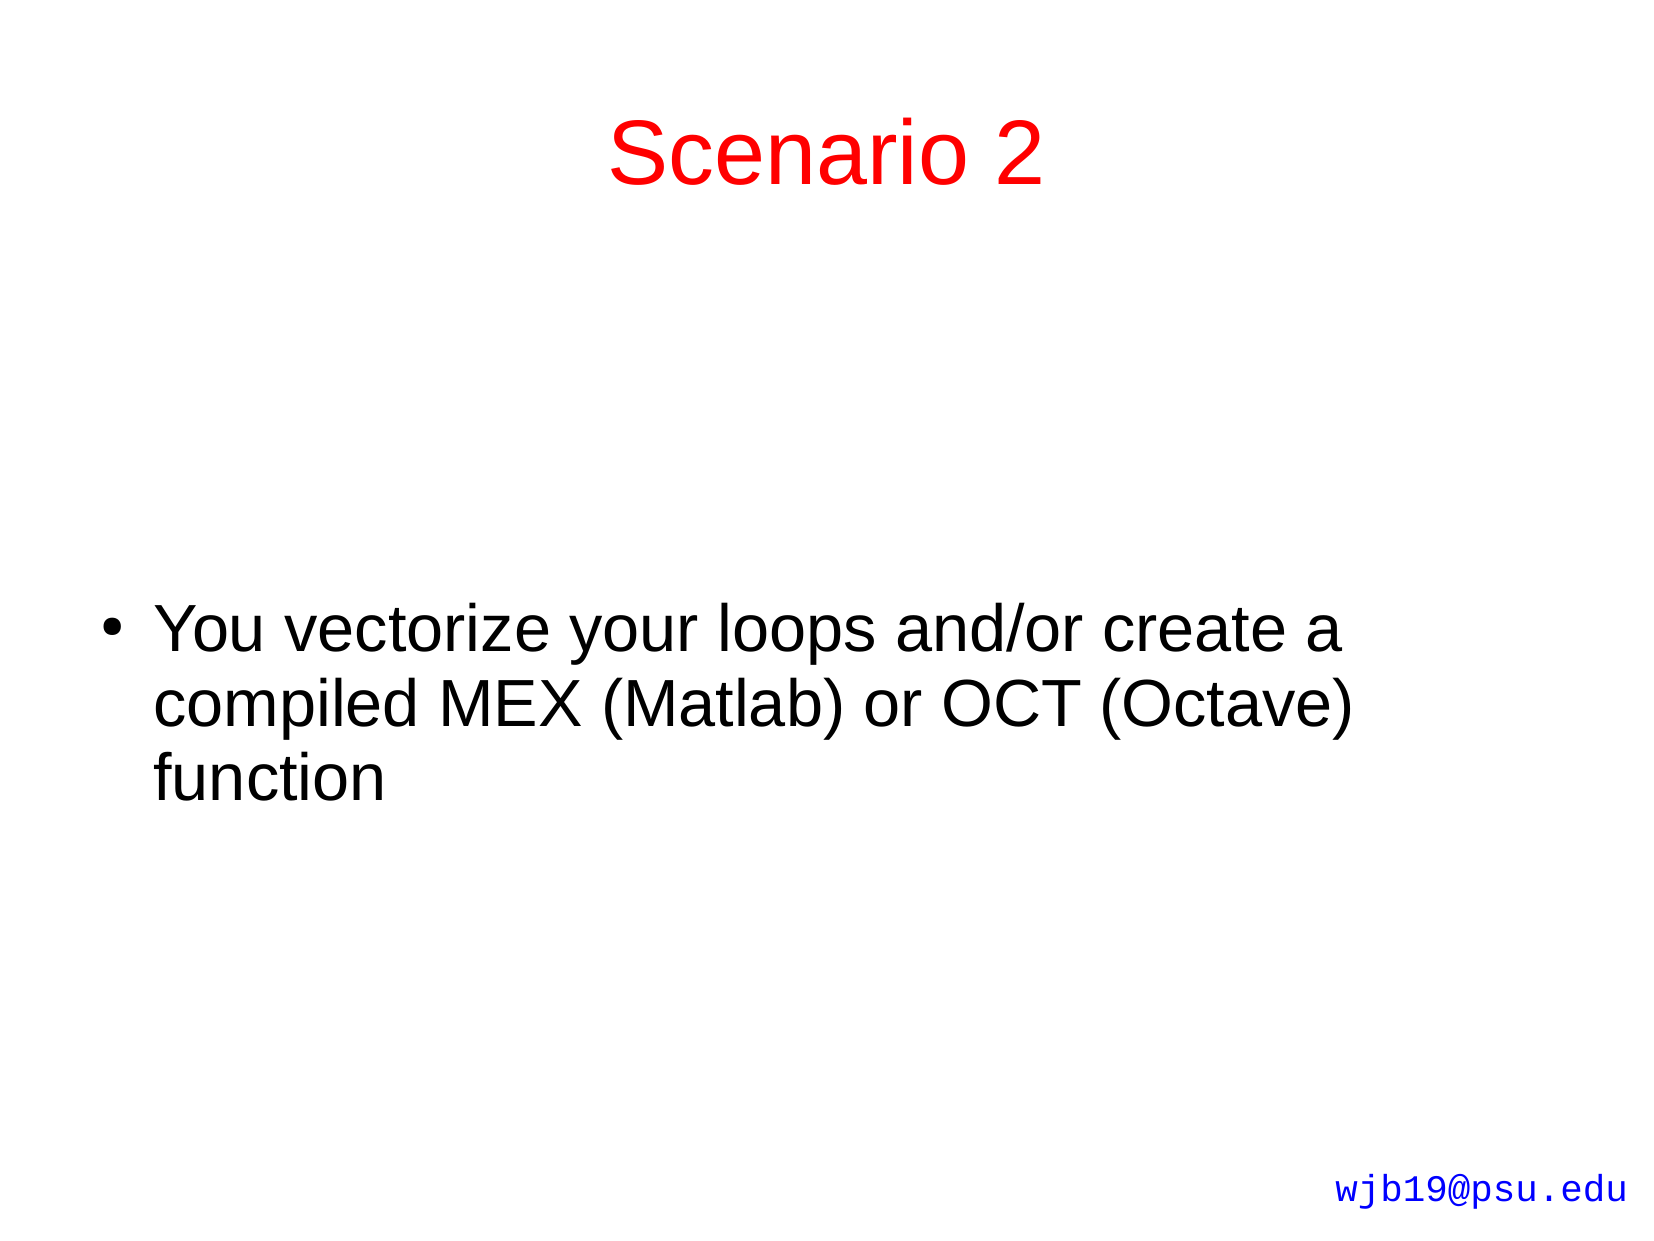

# Scenario 2
You vectorize your loops and/or create a compiled MEX (Matlab) or OCT (Octave) function
wjb19@psu.edu